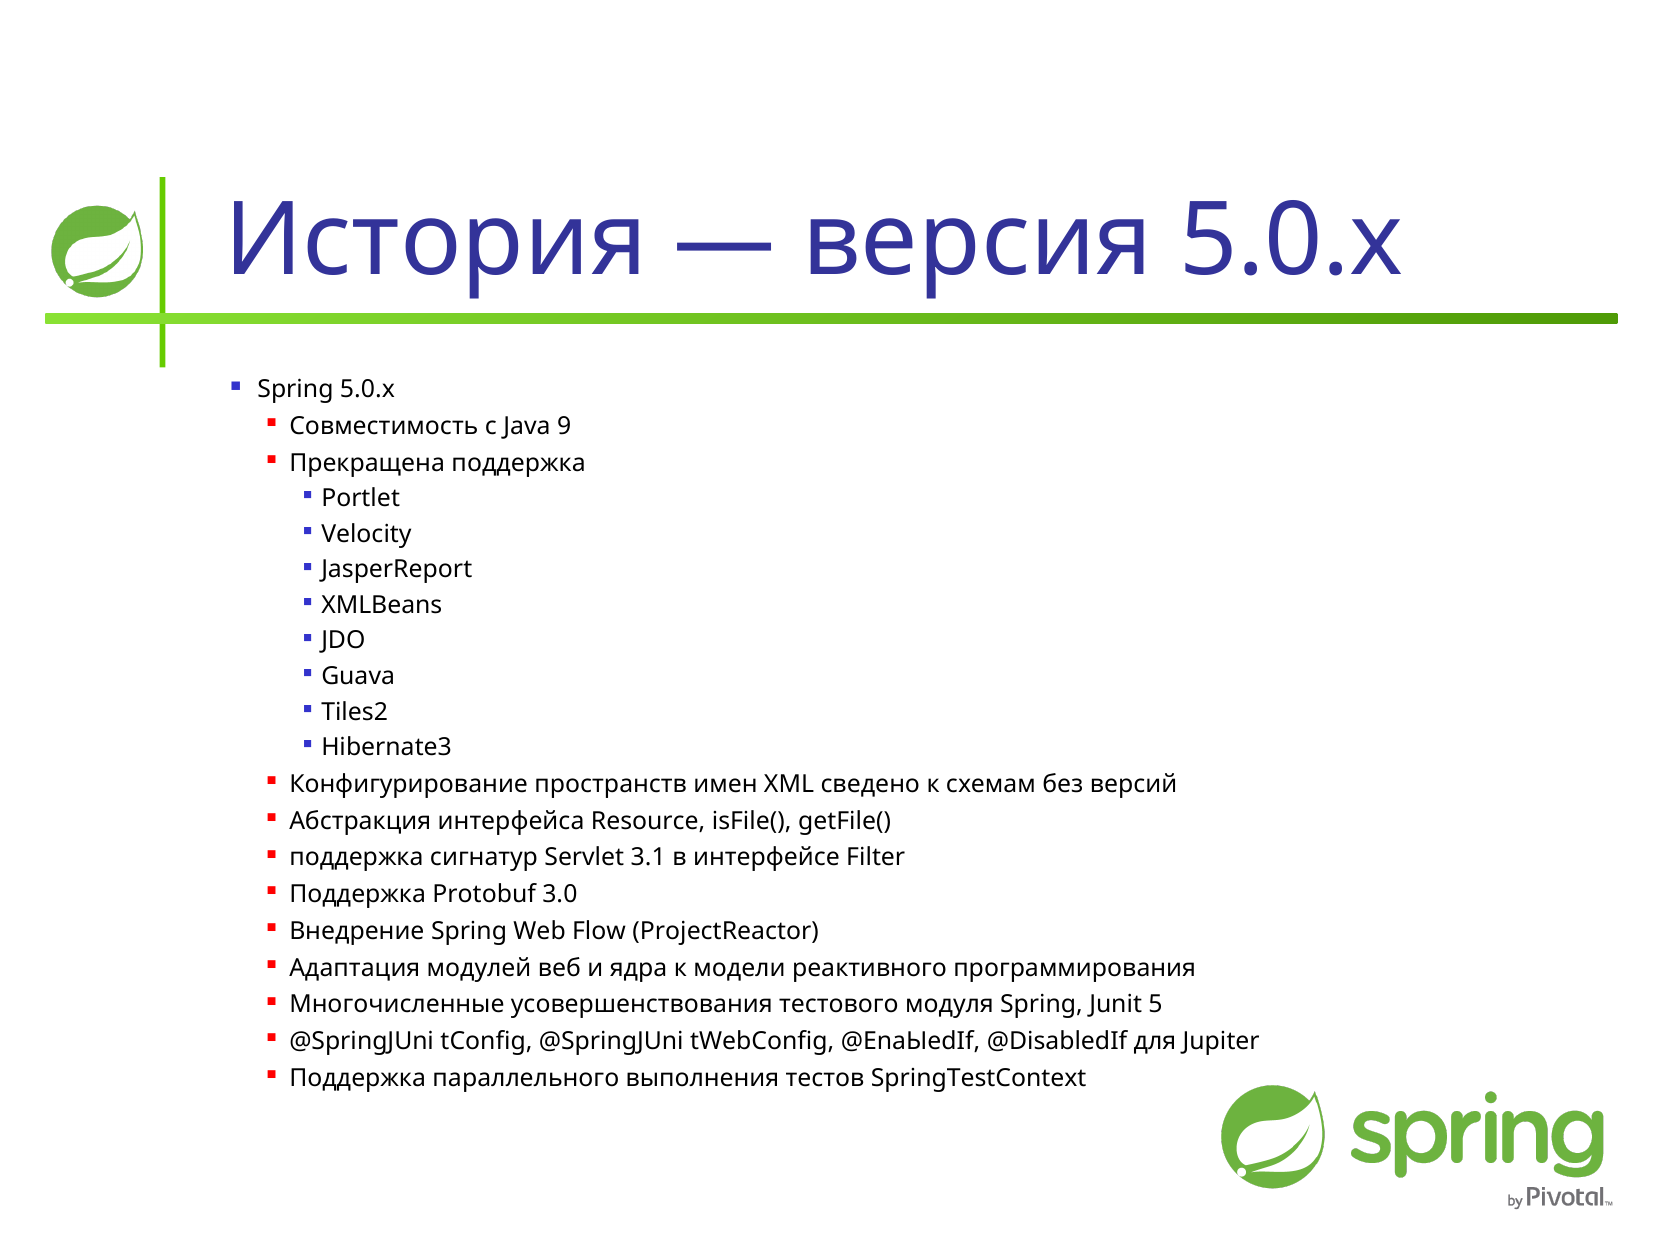

# История — версия 5.0.x
Spring 5.0.x
Совместимость с Java 9
Прекращена поддержка
Portlet
Velocity
JasperReport
XMLBeans
JDO
Guava
Tiles2
Hibernate3
Конфигурирование пространств имен XML сведено к схемам без версий
Абстракция интерфейса Resource, isFile(), getFile()
поддержка сигнатур Servlet 3.1 в интерфейсе Filter
Поддержка Protobuf 3.0
Внедрение Spring Web Flow (ProjectReactor)
Адаптация модулей веб и ядра к модели реактивного программирования
Многочисленные усовершенствования тестового модуля Spring, Junit 5
@SpringJUni tConfig, @SpringJUni tWebConfig, @EnaЫedIf, @DisabledIf для Jupiter
Поддержка параллельного выполнения тестов SpringTestContext